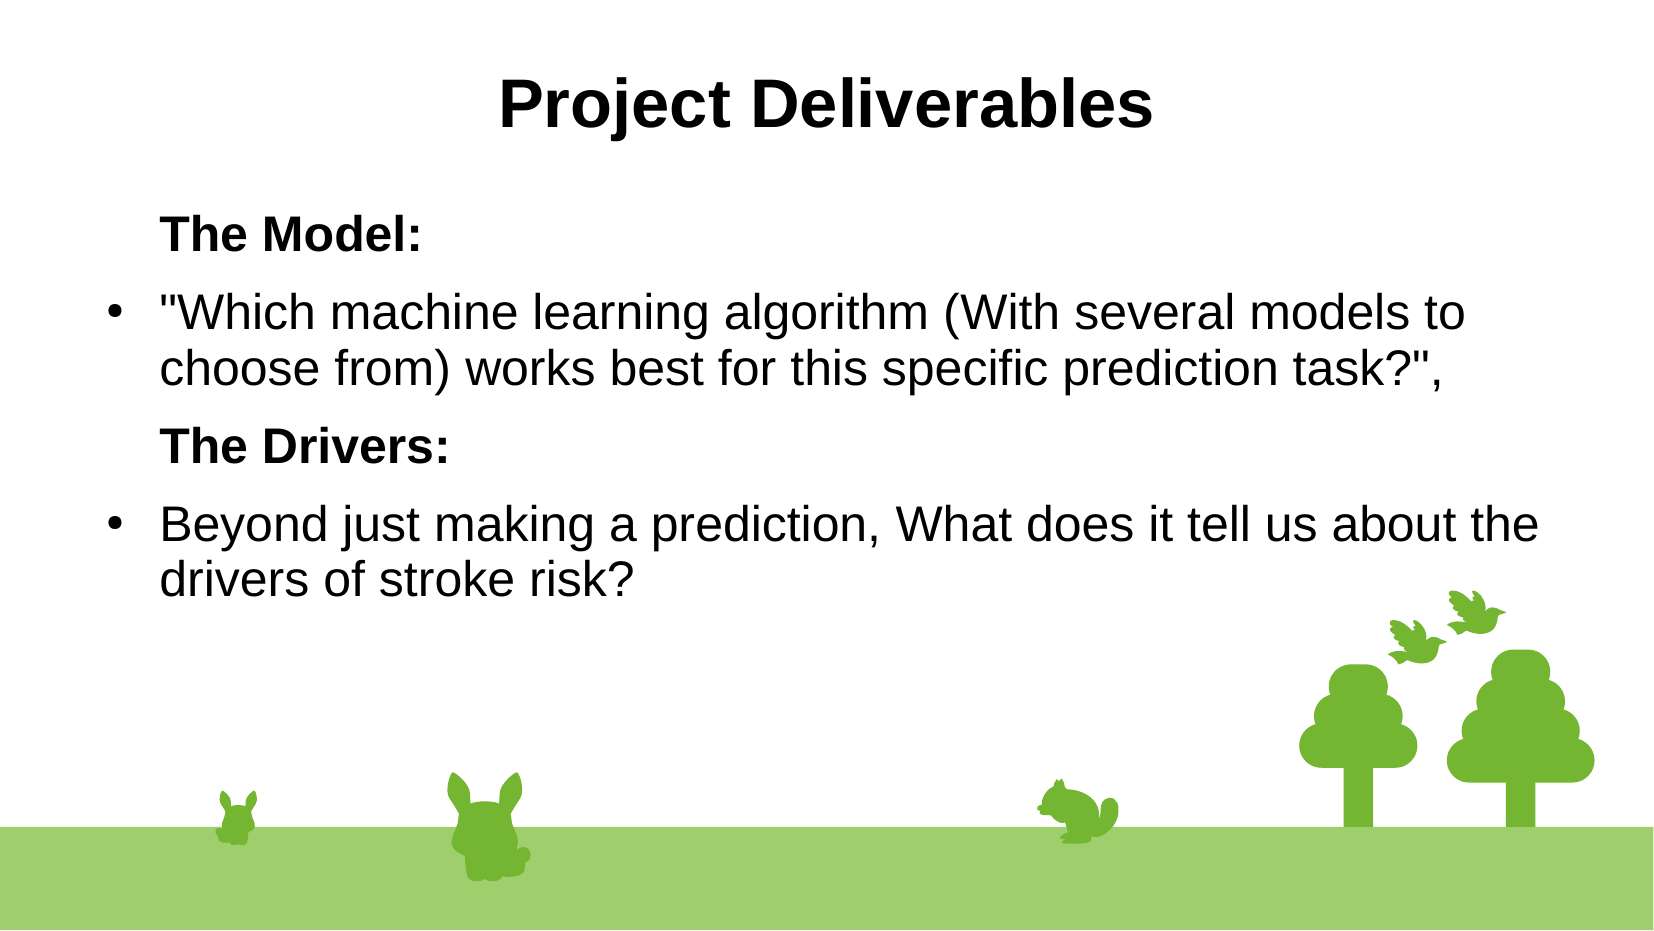

# Project Deliverables
The Model:
"Which machine learning algorithm (With several models to choose from) works best for this specific prediction task?",
The Drivers:
Beyond just making a prediction, What does it tell us about the drivers of stroke risk?